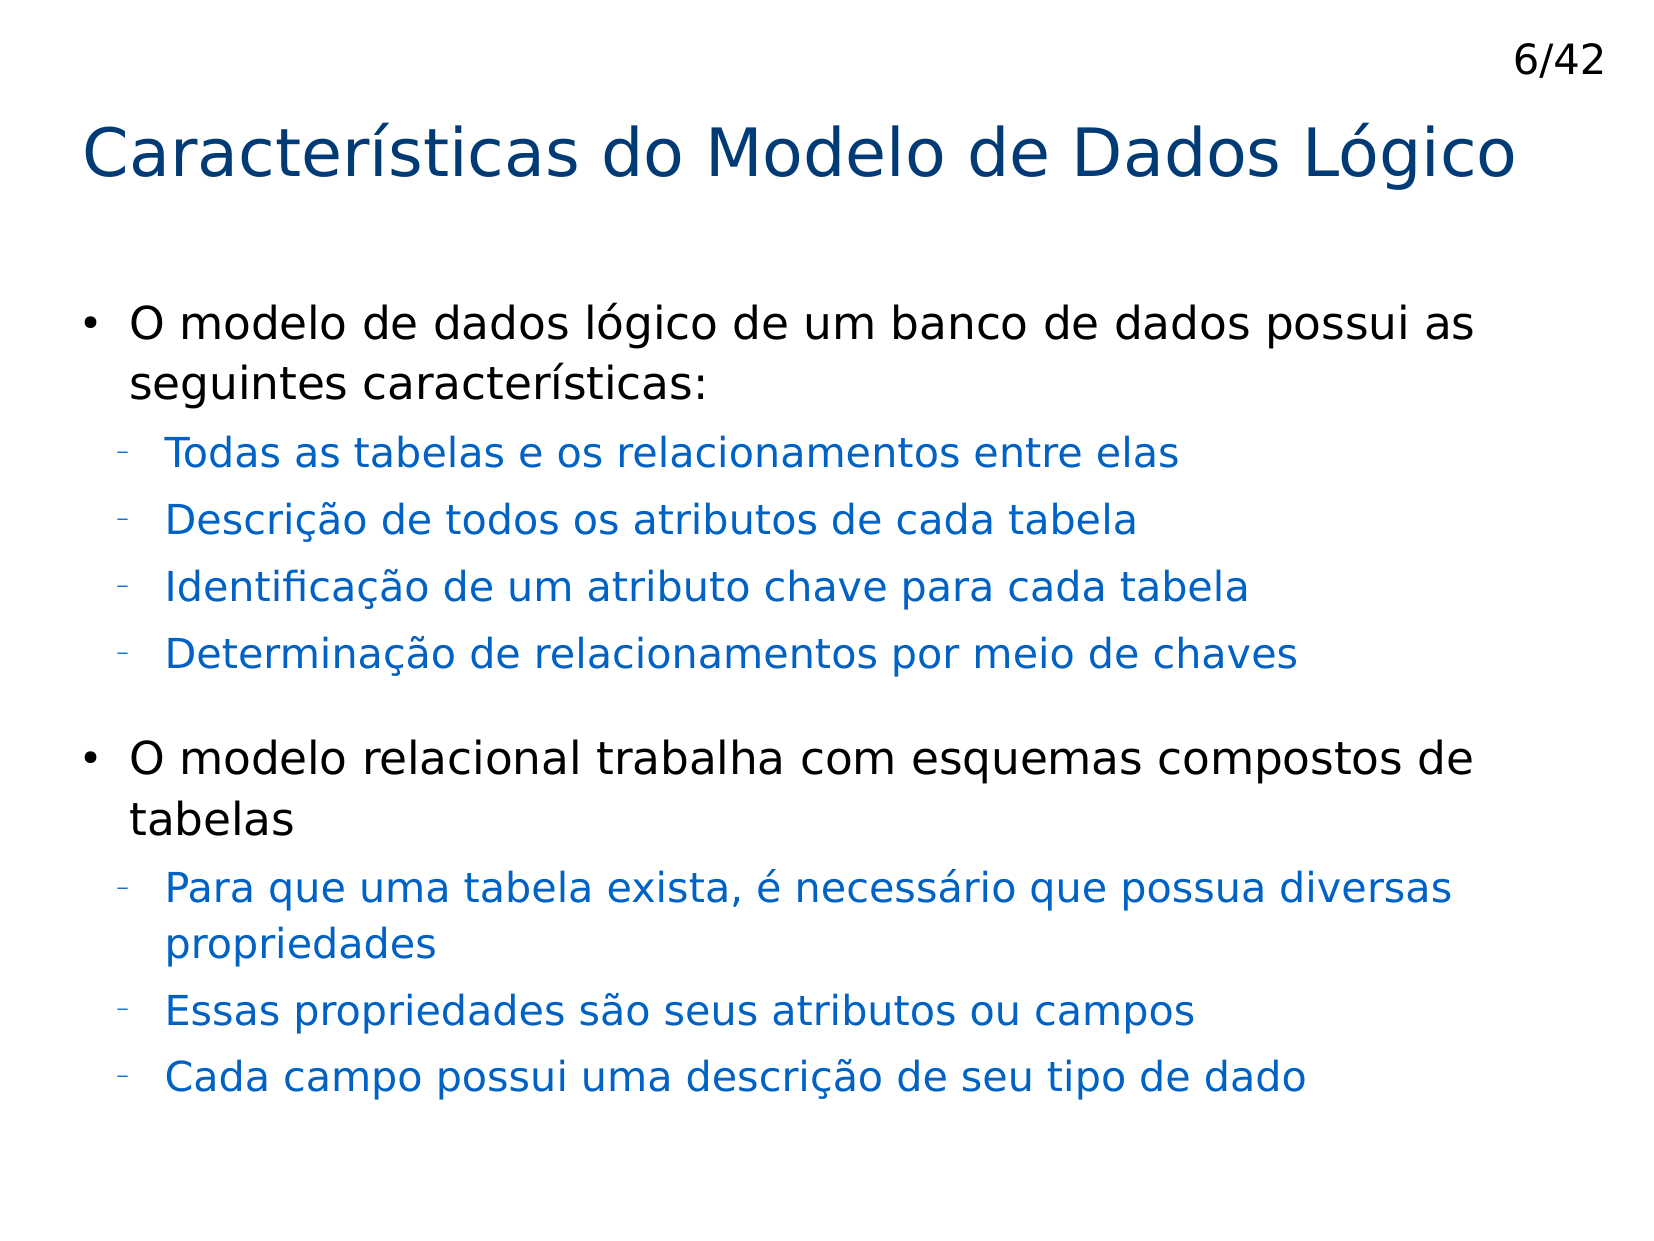

6
# Características do Modelo de Dados Lógico
O modelo de dados lógico de um banco de dados possui as seguintes características:
Todas as tabelas e os relacionamentos entre elas
Descrição de todos os atributos de cada tabela
Identificação de um atributo chave para cada tabela
Determinação de relacionamentos por meio de chaves
O modelo relacional trabalha com esquemas compostos de tabelas
Para que uma tabela exista, é necessário que possua diversas propriedades
Essas propriedades são seus atributos ou campos
Cada campo possui uma descrição de seu tipo de dado